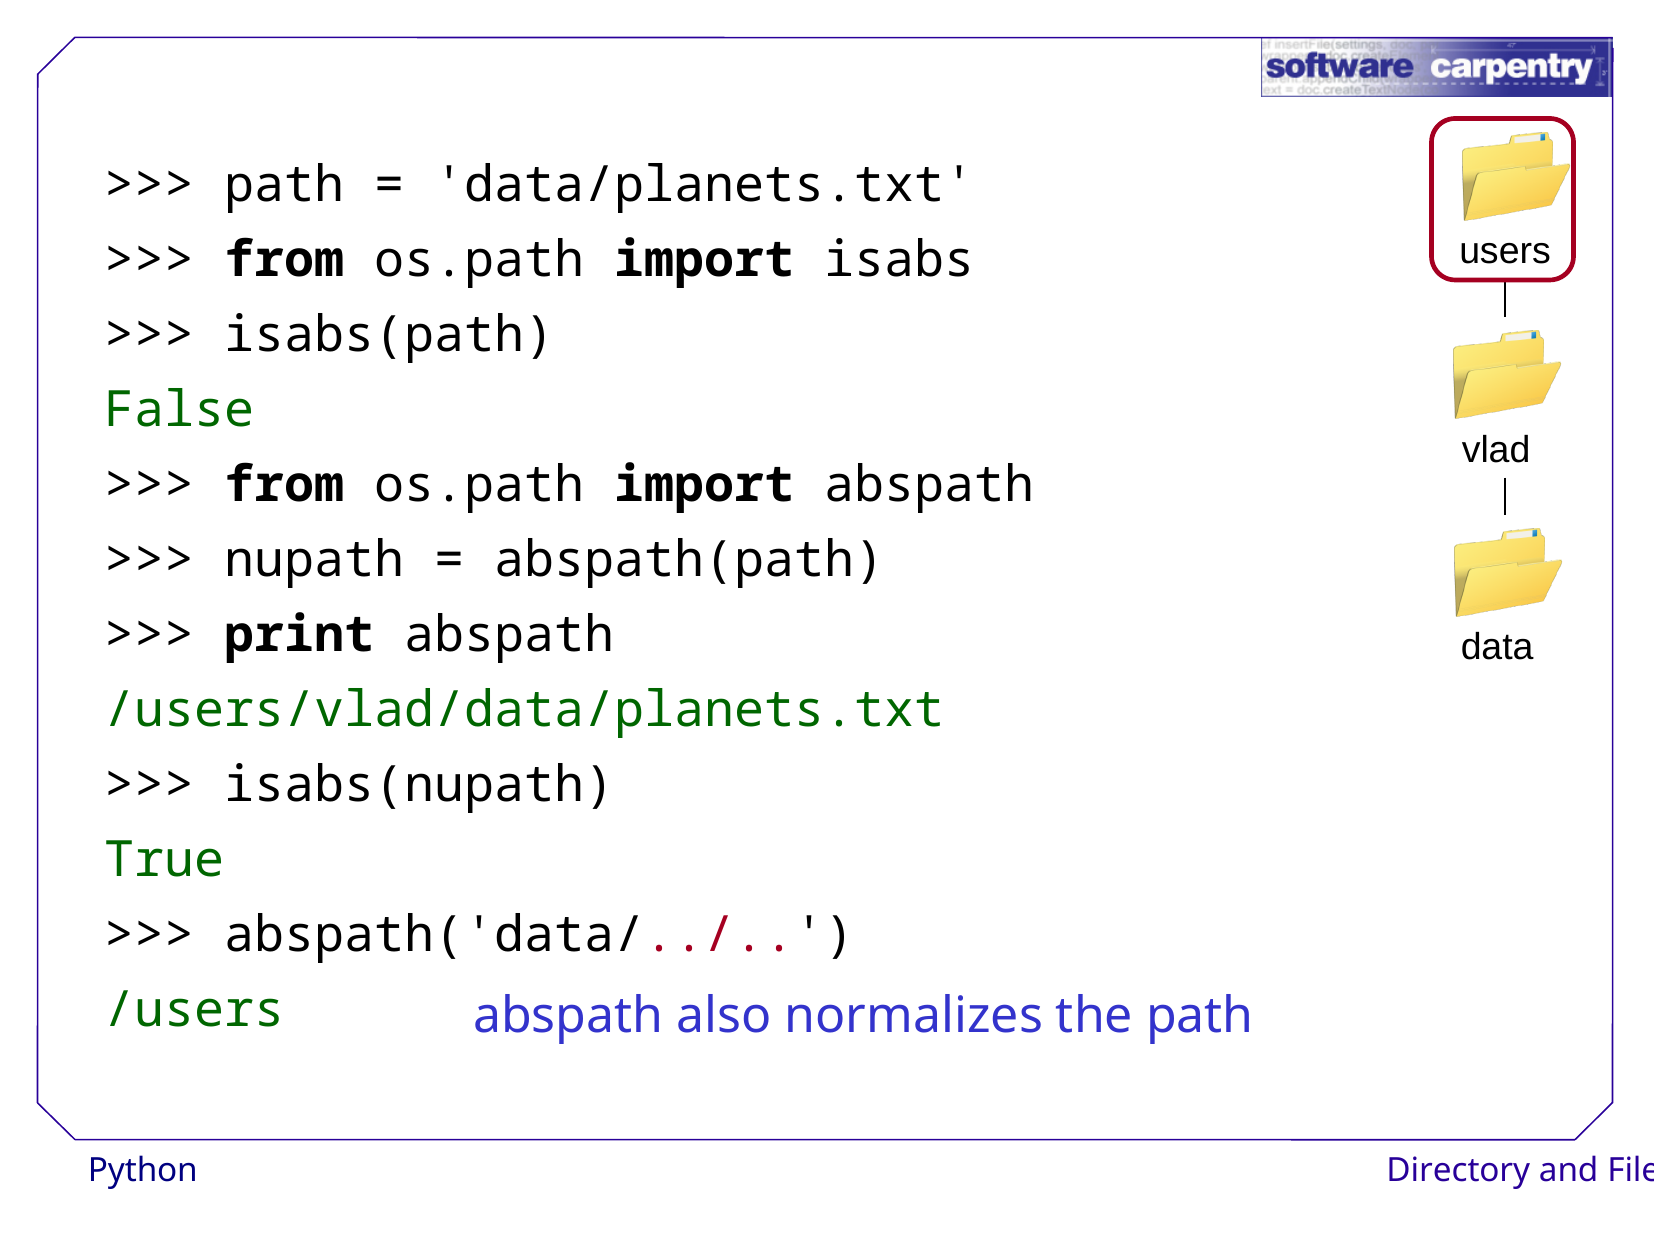

users
>>> path = 'data/planets.txt'
>>> from os.path import isabs
>>> isabs(path)
False
>>> from os.path import abspath
>>> nupath = abspath(path)
>>> print abspath
/users/vlad/data/planets.txt
>>> isabs(nupath)
True
>>> abspath('data/../..')
/users
vlad
data
abspath also normalizes the path